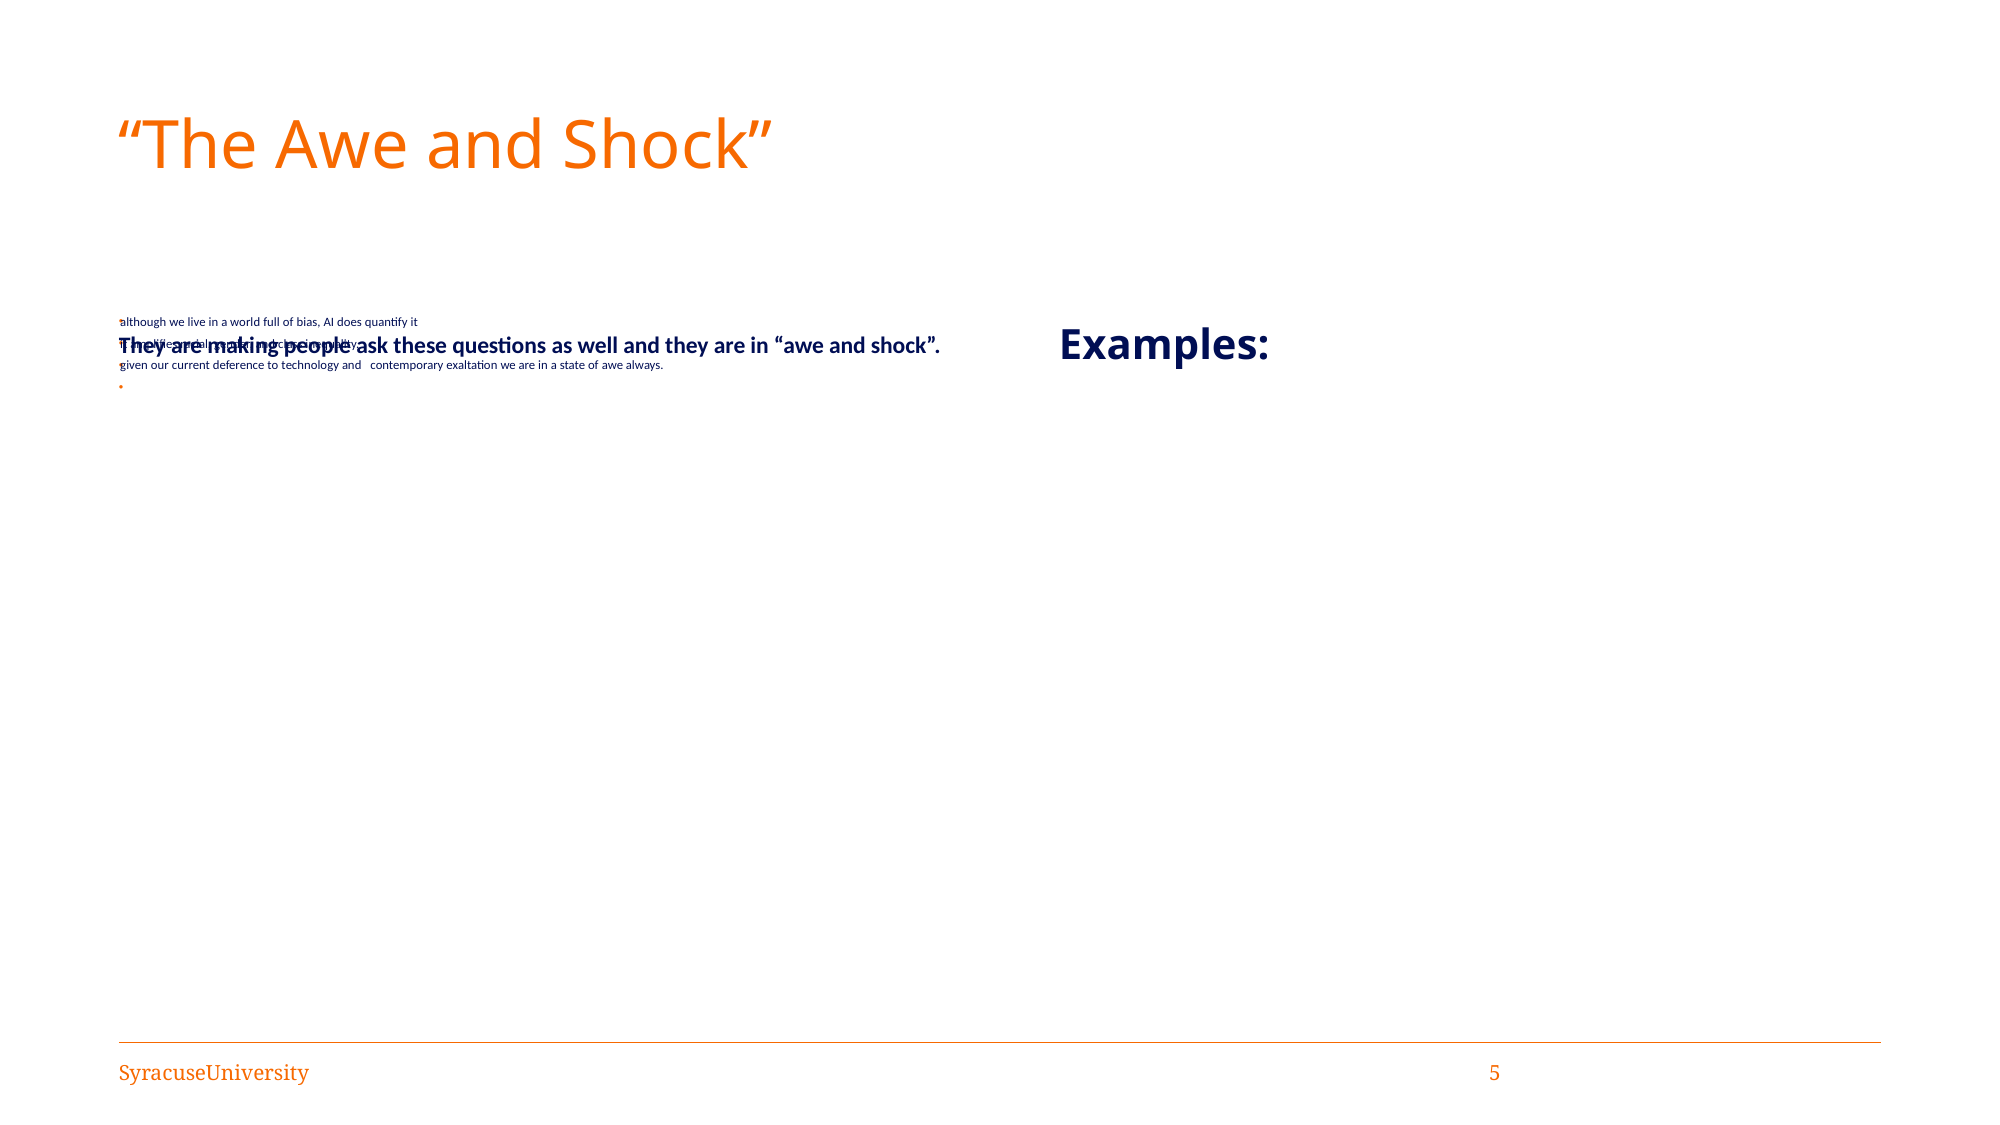

# “The Awe and Shock”
They are making people ask these questions as well and they are in “awe and shock”.
although we live in a world full of bias, AI does quantify it
it amplifies racial, gender, and class inequality.
given our current deference to technology and contemporary exaltation we are in a state of awe always.
Examples: